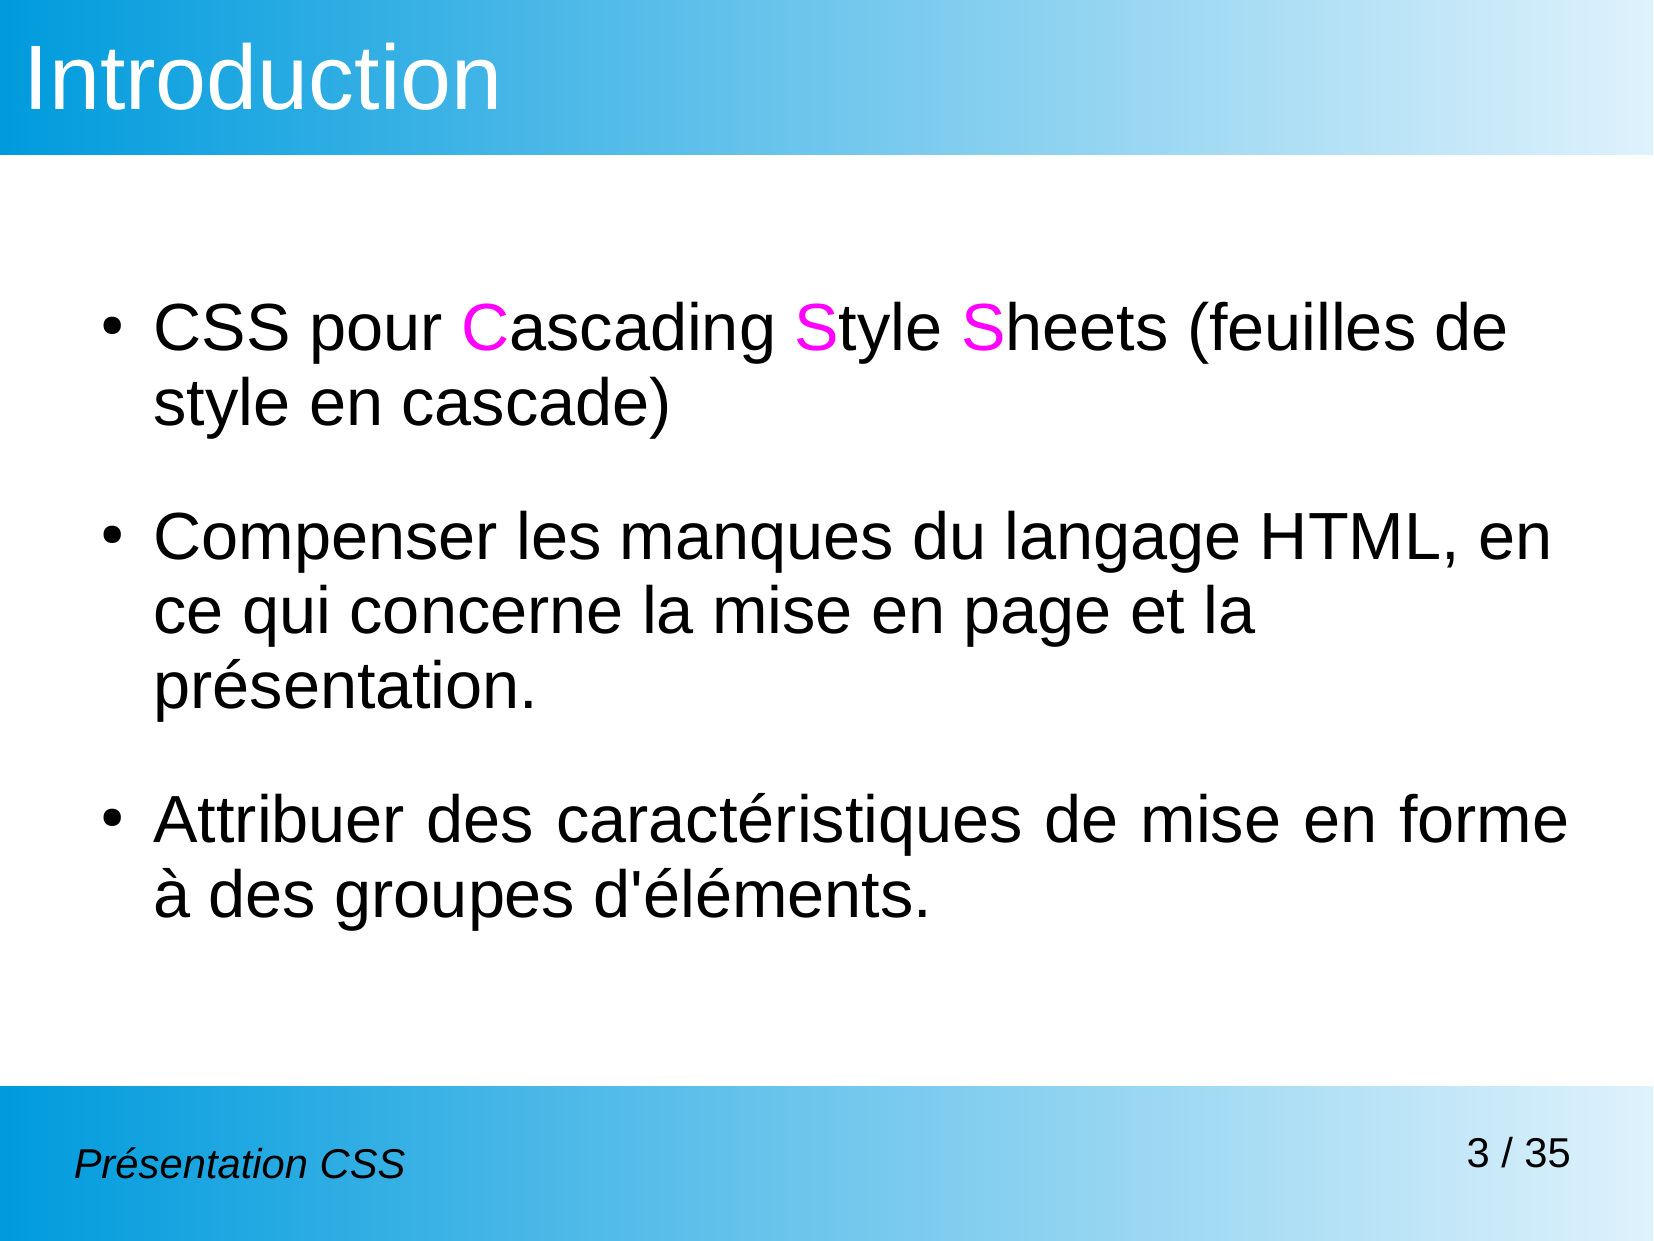

# Introduction
CSS pour Cascading Style Sheets (feuilles de style en cascade)
Compenser les manques du langage HTML, en ce qui concerne la mise en page et la présentation.
Attribuer des caractéristiques de mise en forme à des groupes d'éléments.